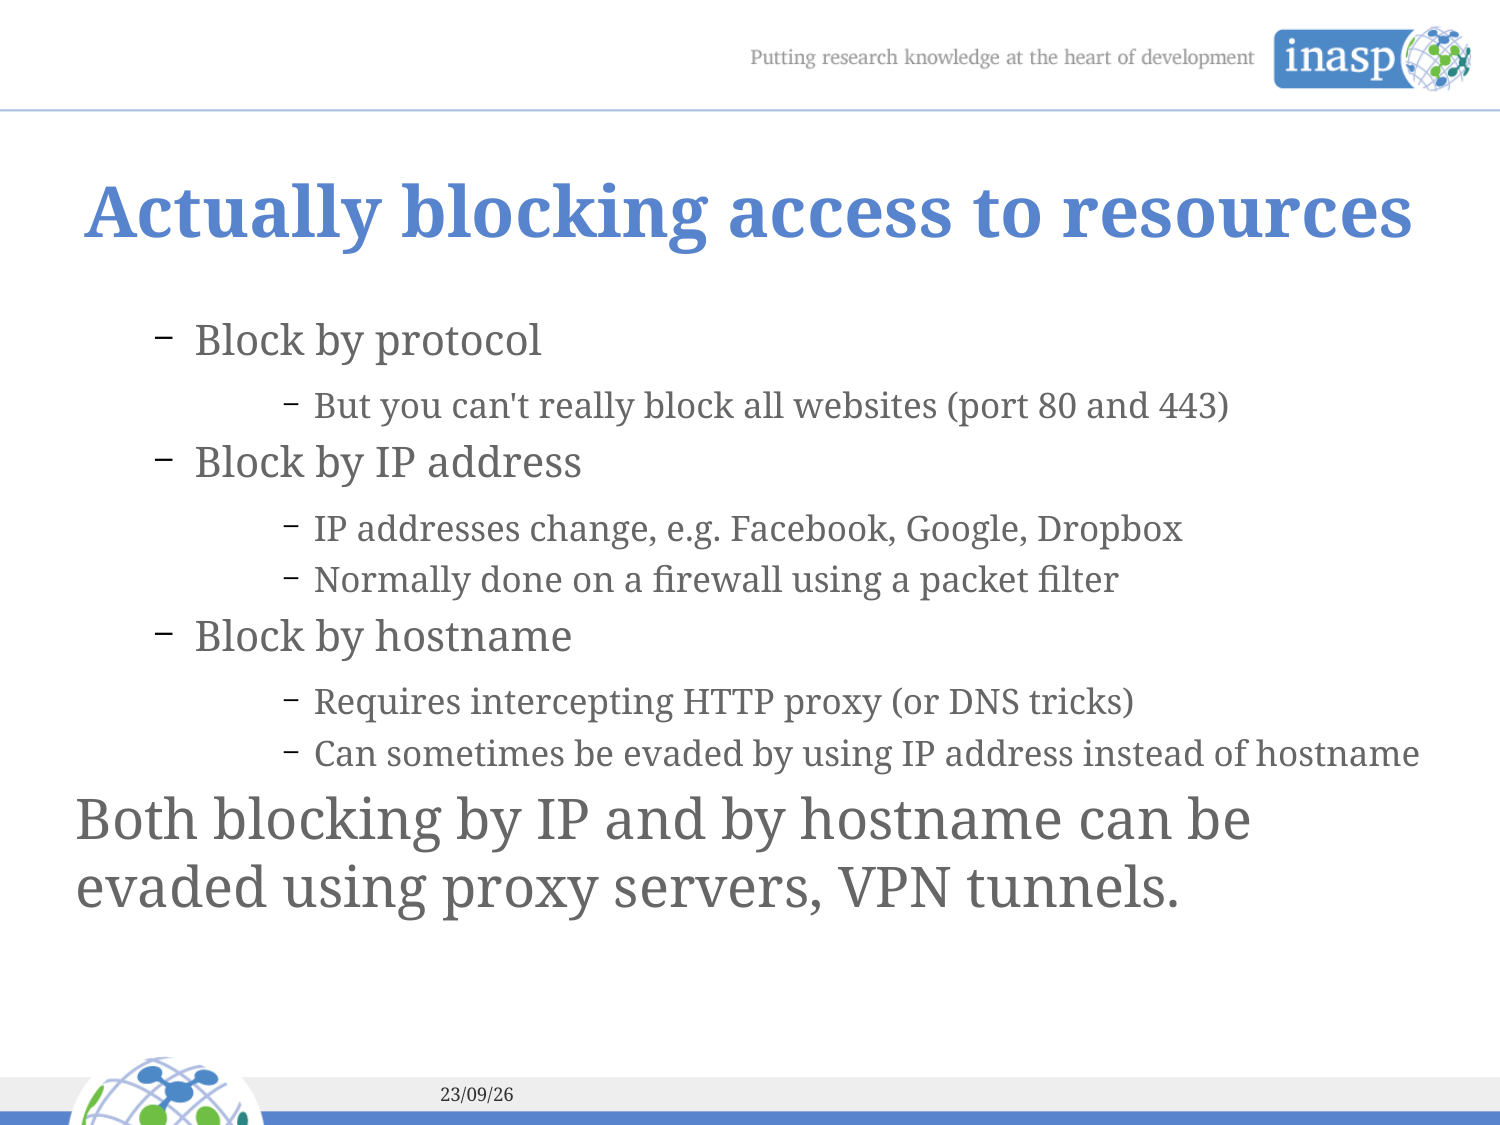

# Actually blocking access to resources
Block by protocol
But you can't really block all websites (port 80 and 443)
Block by IP address
IP addresses change, e.g. Facebook, Google, Dropbox
Normally done on a firewall using a packet filter
Block by hostname
Requires intercepting HTTP proxy (or DNS tricks)
Can sometimes be evaded by using IP address instead of hostname
Both blocking by IP and by hostname can be evaded using proxy servers, VPN tunnels.